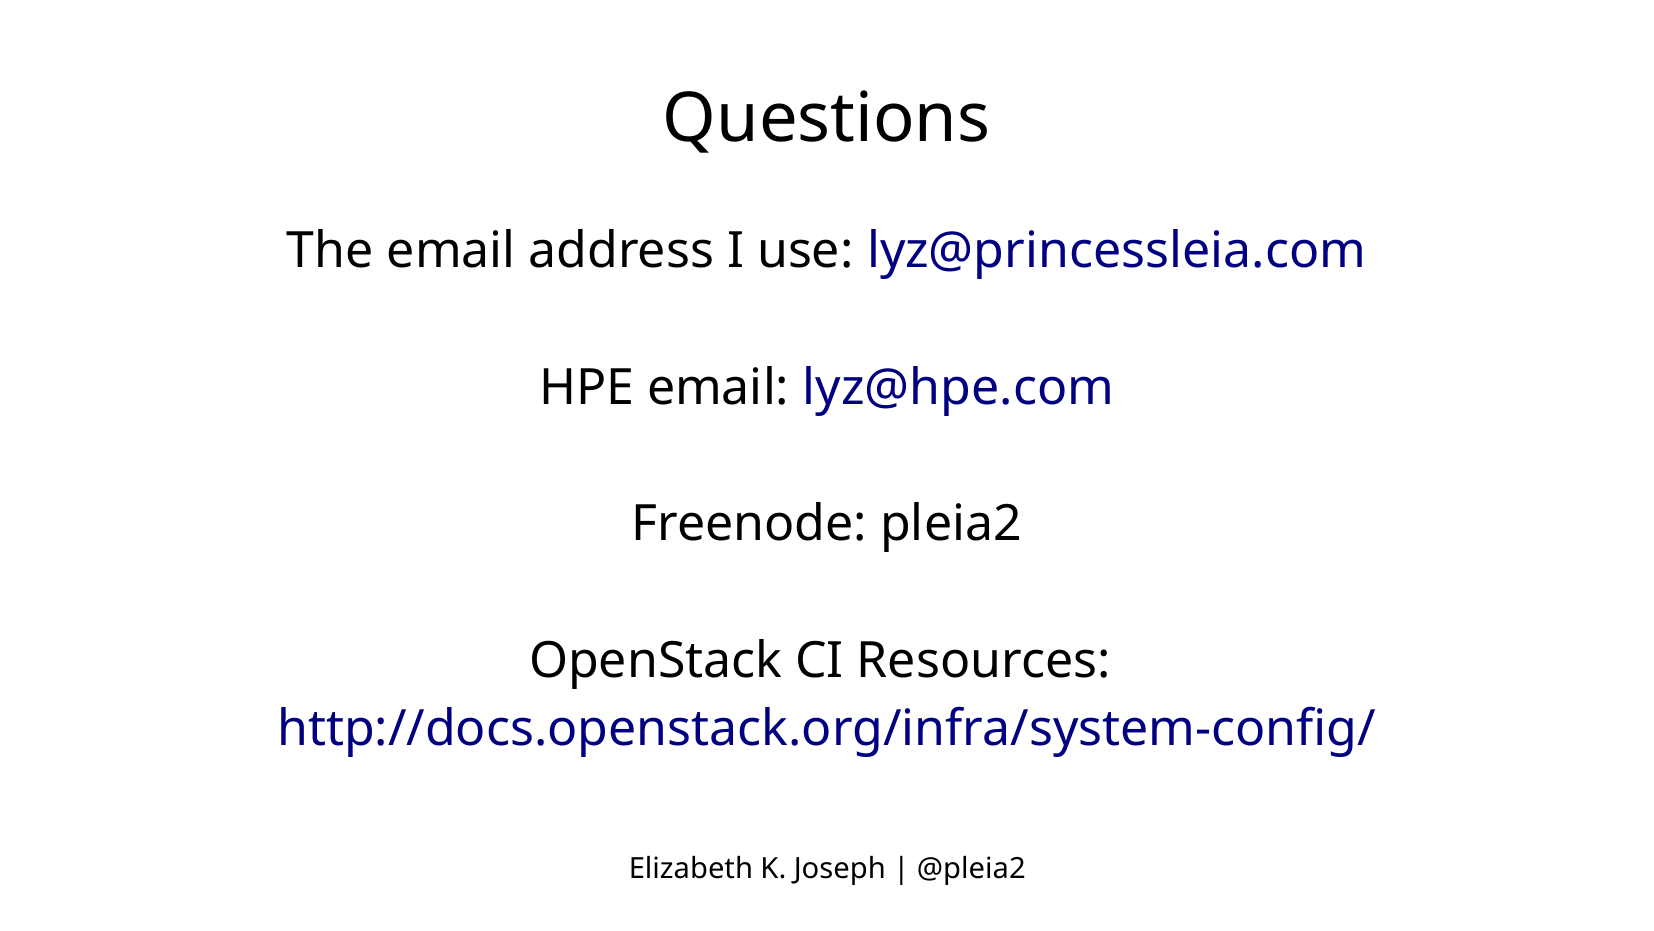

# Questions
The email address I use: lyz@princessleia.com
HPE email: lyz@hpe.com
Freenode: pleia2
OpenStack CI Resources: http://docs.openstack.org/infra/system-config/
Elizabeth K. Joseph | @pleia2